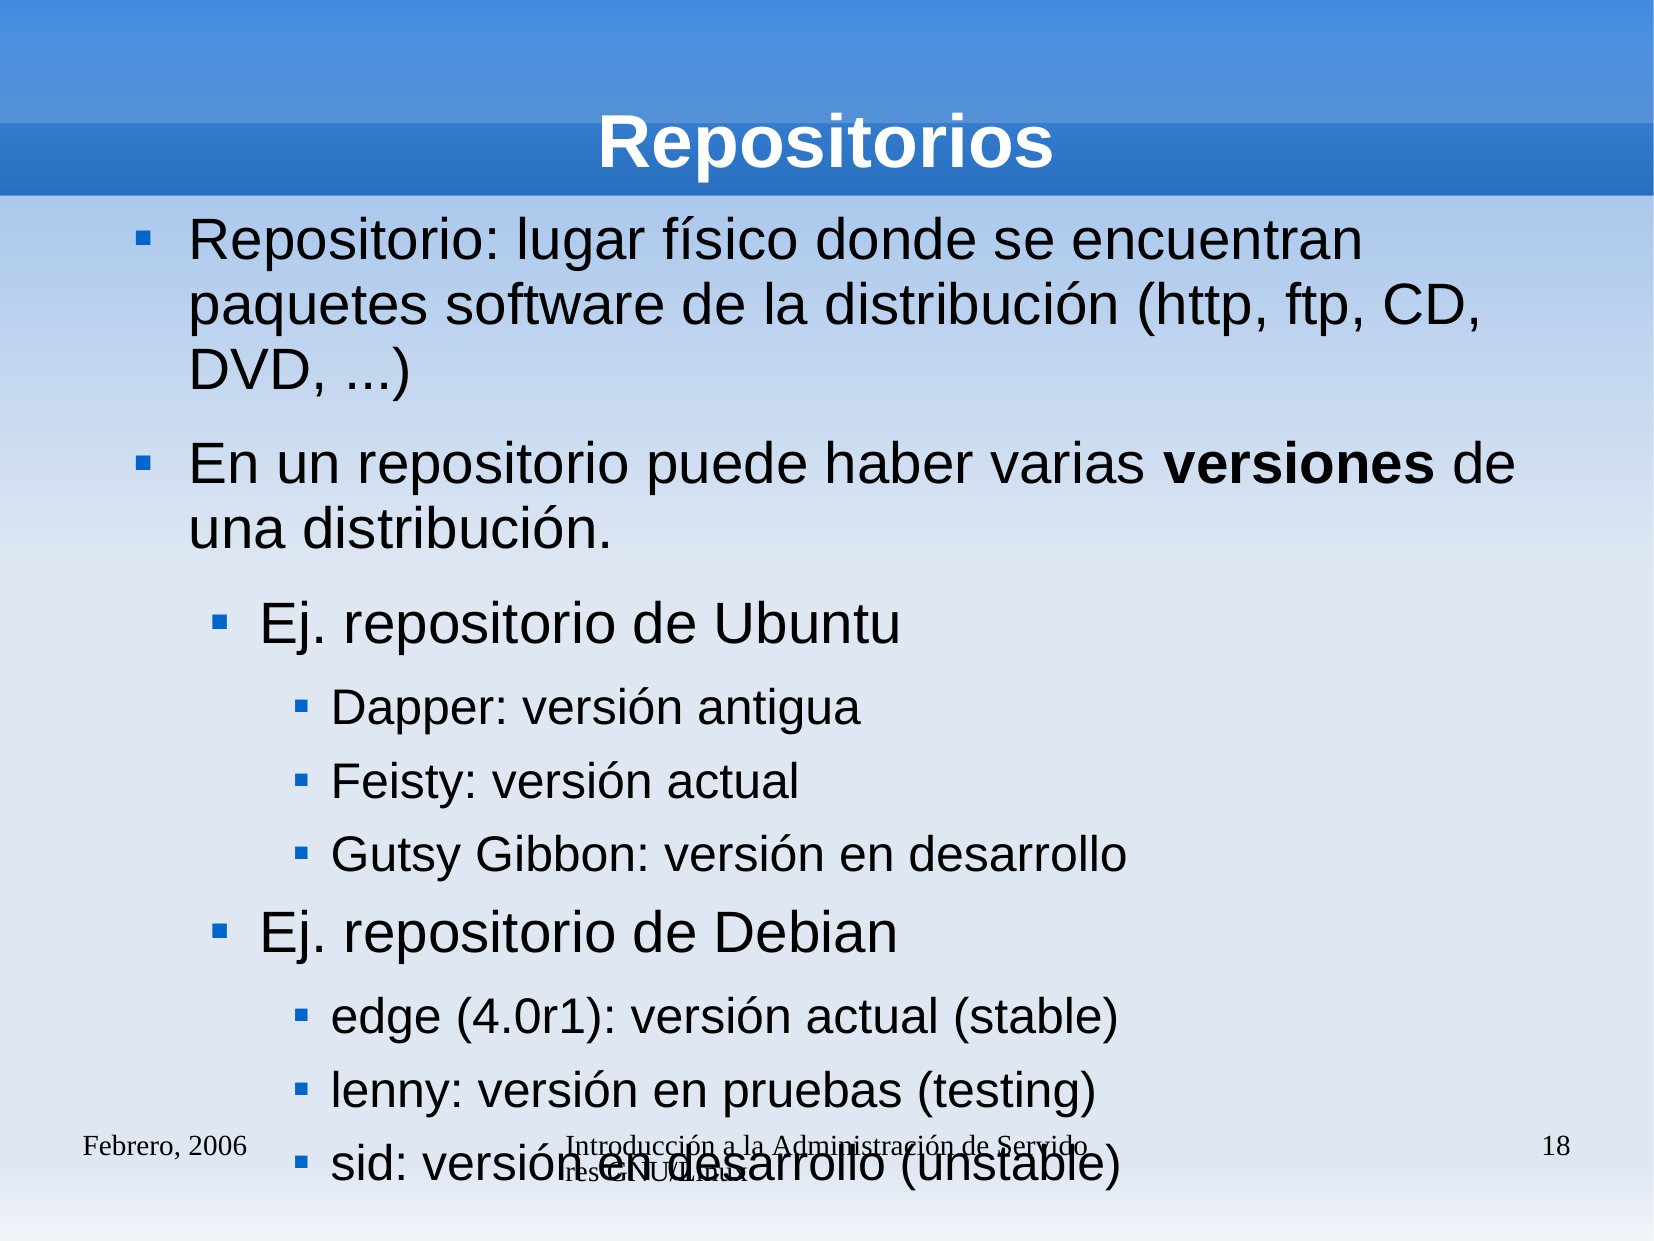

# Repositorios
Repositorio: lugar físico donde se encuentran paquetes software de la distribución (http, ftp, CD, DVD, ...)
En un repositorio puede haber varias versiones de una distribución.
Ej. repositorio de Ubuntu
Dapper: versión antigua
Feisty: versión actual
Gutsy Gibbon: versión en desarrollo
Ej. repositorio de Debian
edge (4.0r1): versión actual (stable)
lenny: versión en pruebas (testing)
sid: versión en desarrollo (unstable)
Febrero, 2006
Introducción a la Administración de Servidores GNU/Linux
18